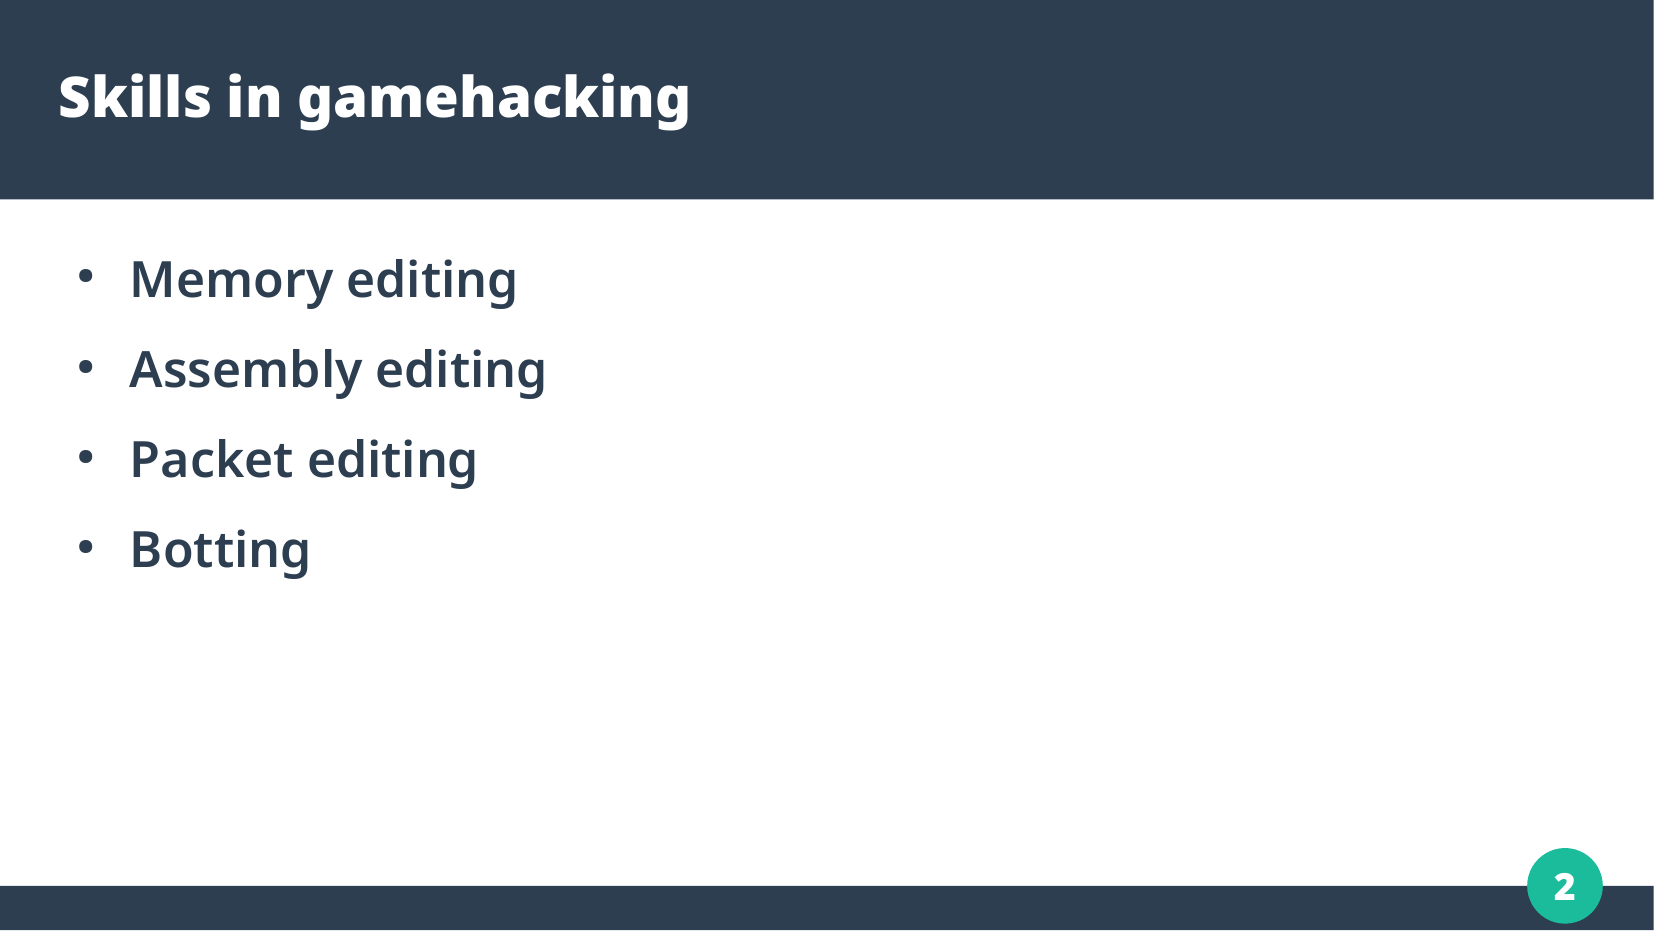

# Skills in gamehacking
Memory editing
Assembly editing
Packet editing
Botting